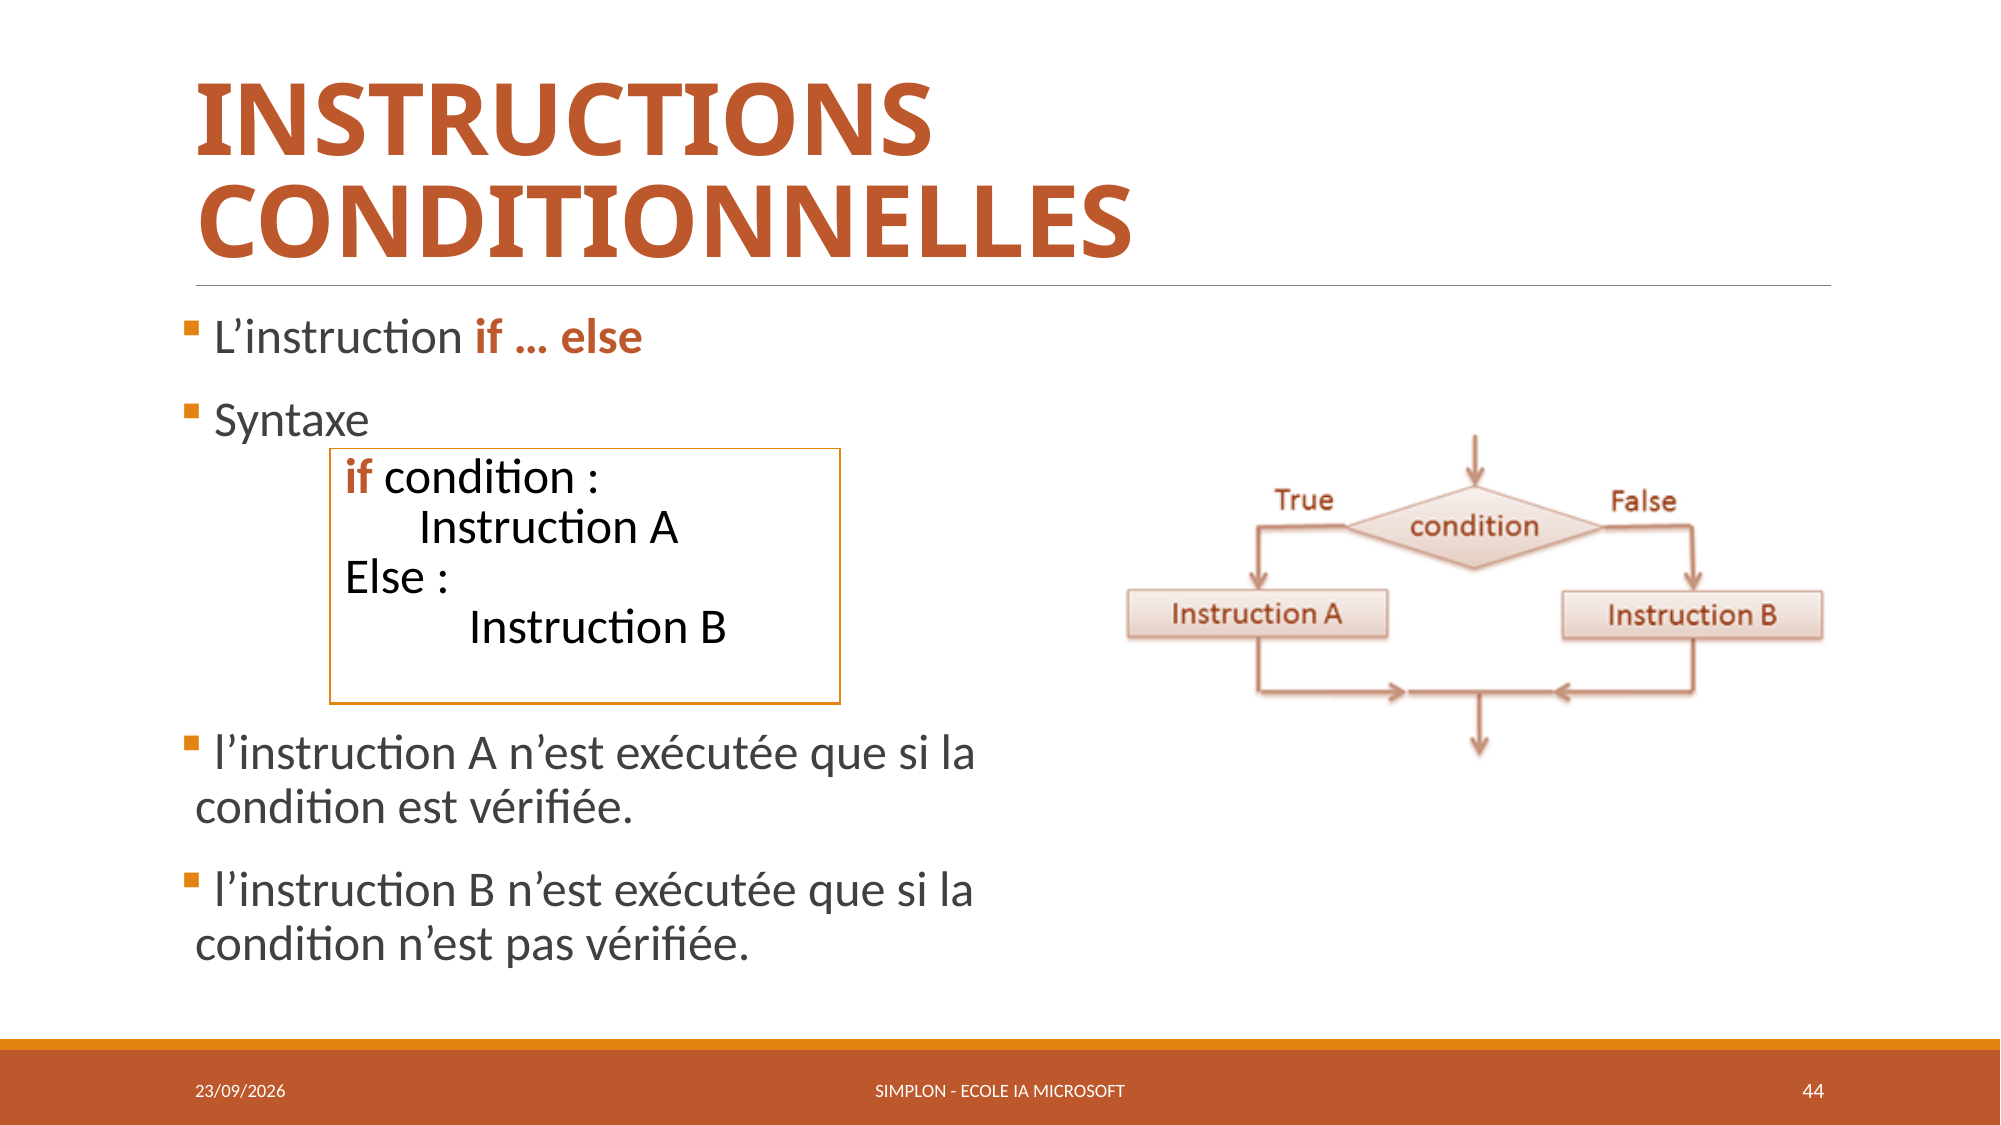

# INSTRUCTIONS CONDITIONNELLES
 L’instruction if … else
 Syntaxe
 l’instruction A n’est exécutée que si la condition est vérifiée.
 l’instruction B n’est exécutée que si la condition n’est pas vérifiée.
| if condition : Instruction A Else : Instruction B |
| --- |
Simplon - Ecole IA Microsoft